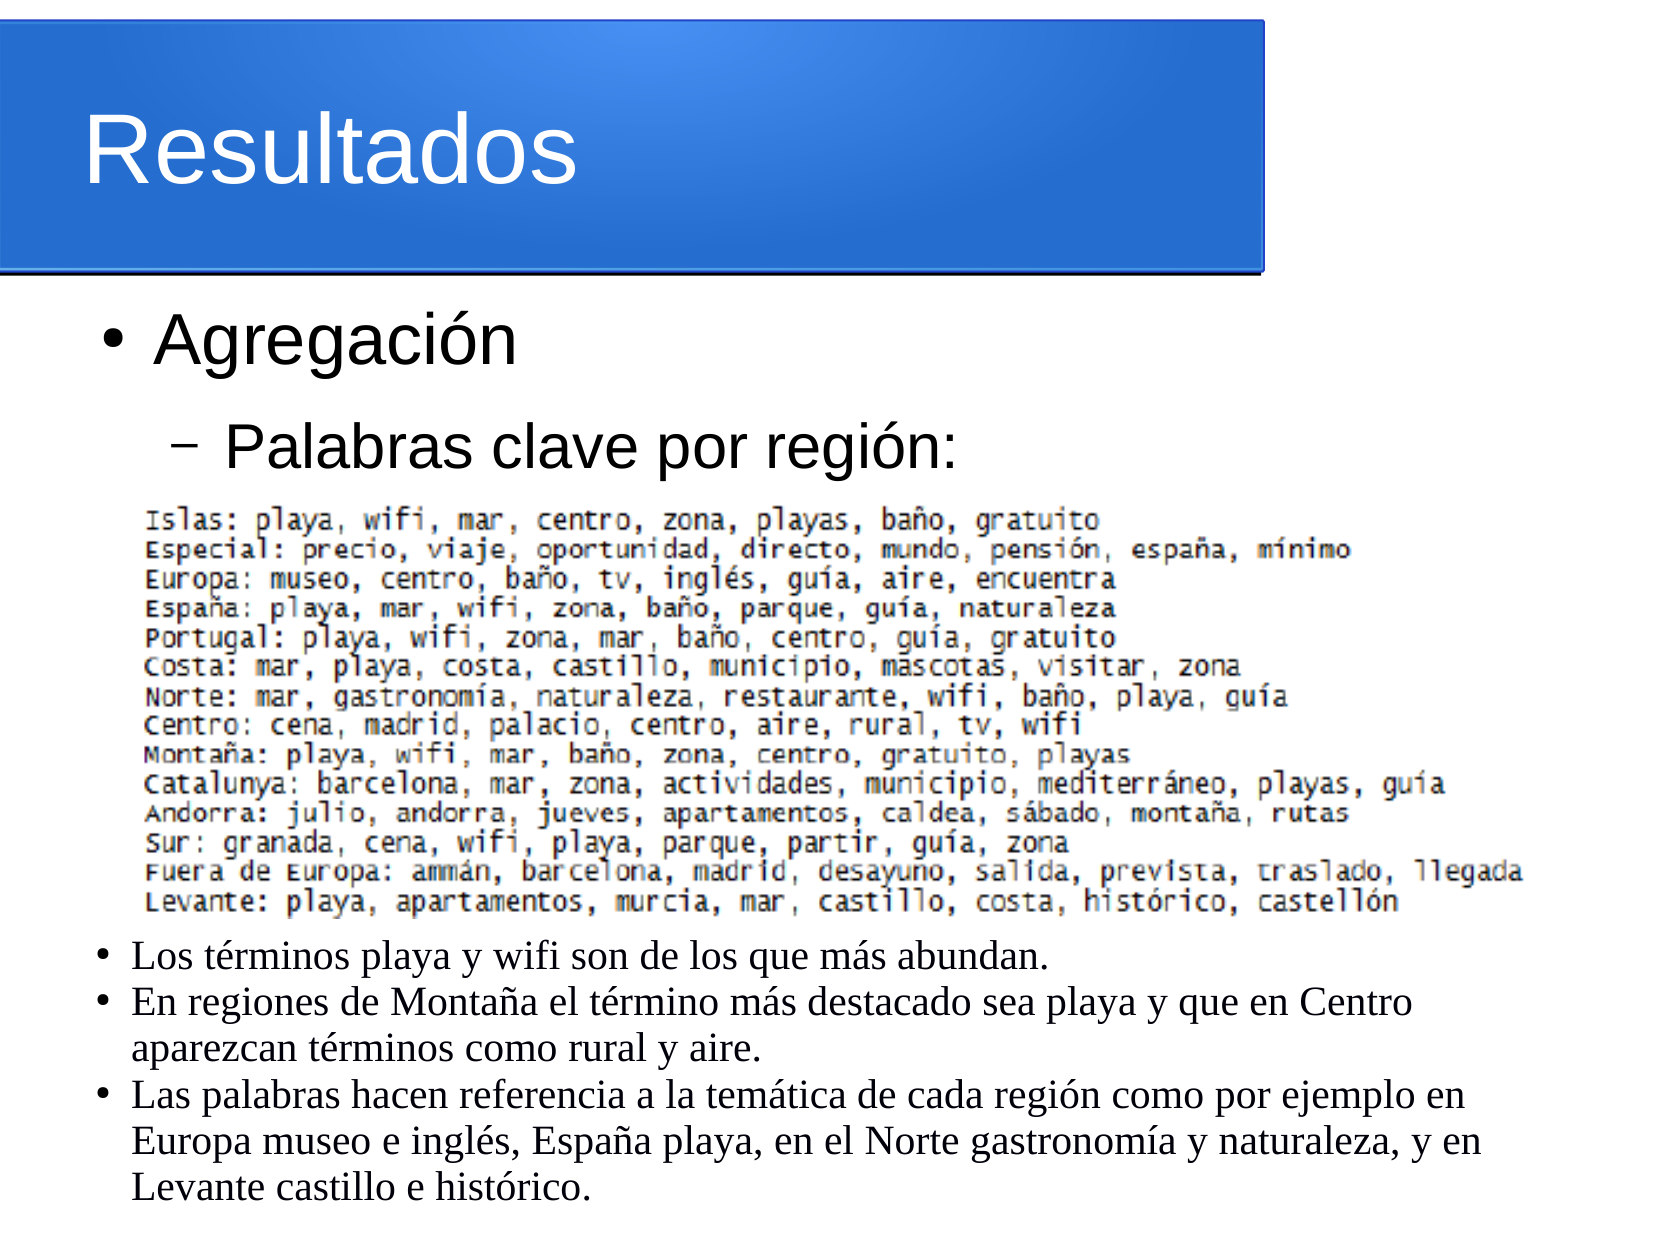

# Resultados
Agregación
Palabras clave por región:
Los términos playa y wifi son de los que más abundan.
En regiones de Montaña el término más destacado sea playa y que en Centro aparezcan términos como rural y aire.
Las palabras hacen referencia a la temática de cada región como por ejemplo en Europa museo e inglés, España playa, en el Norte gastronomía y naturaleza, y en Levante castillo e histórico.